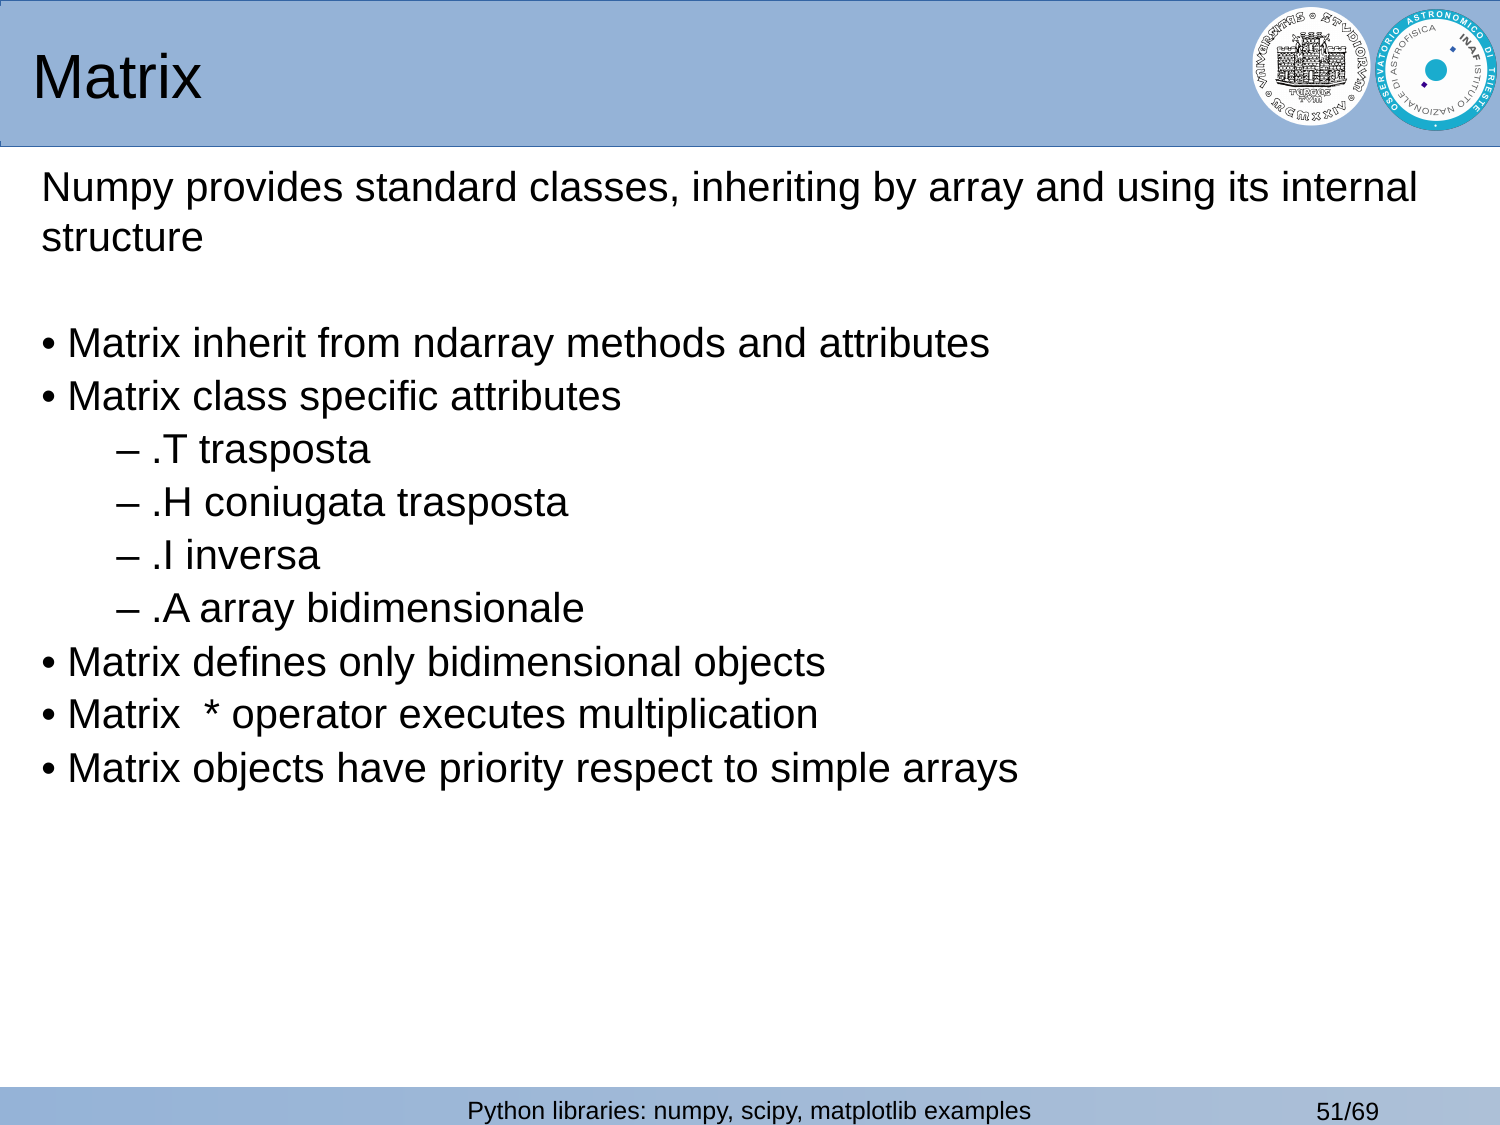

Matrix
# Numpy provides standard classes, inheriting by array and using its internal structure
• Matrix inherit from ndarray methods and attributes
• Matrix class specific attributes
 	– .T trasposta
 	– .H coniugata trasposta
 	– .I inversa
 	– .A array bidimensionale
• Matrix defines only bidimensional objects
• Matrix * operator executes multiplication
• Matrix objects have priority respect to simple arrays